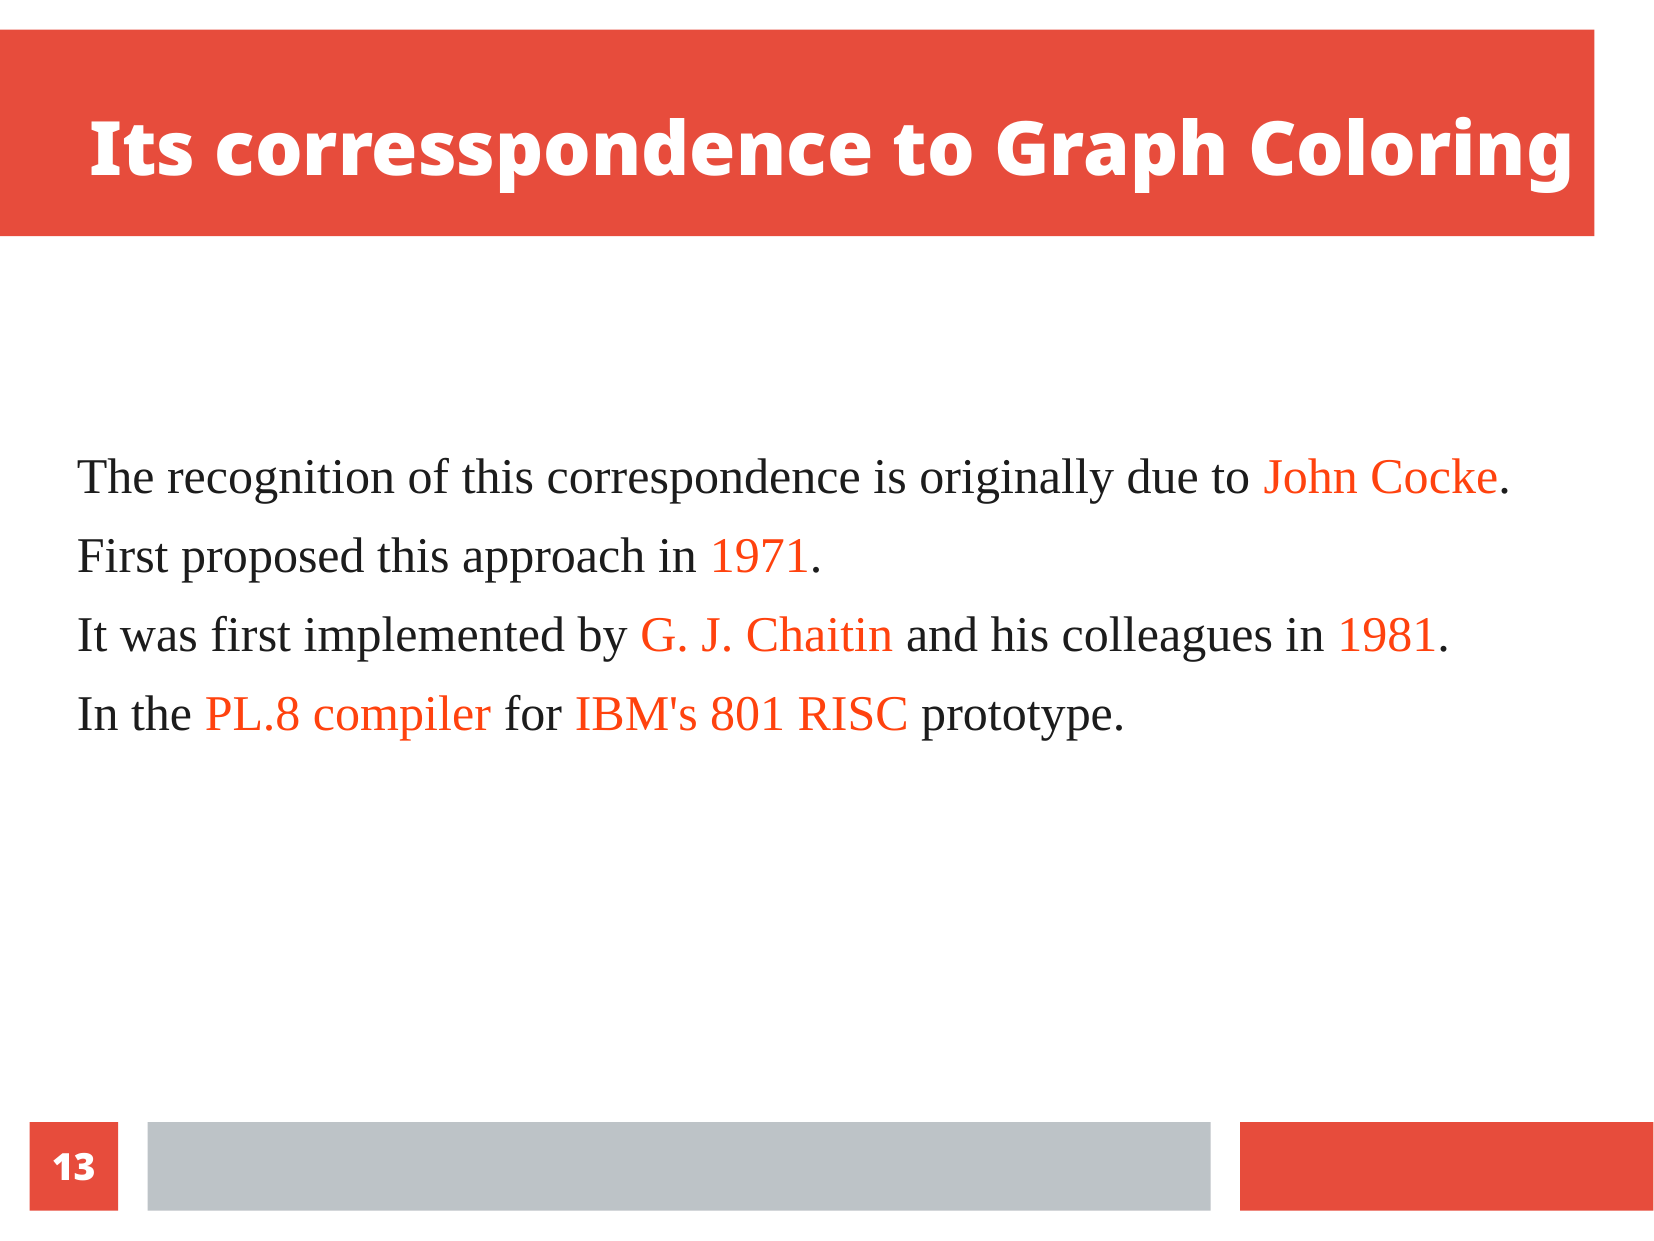

# Its corresspondence to Graph Coloring
The recognition of this correspondence is originally due to John Cocke.
First proposed this approach in 1971.
It was first implemented by G. J. Chaitin and his colleagues in 1981.
In the PL.8 compiler for IBM's 801 RISC prototype.
13